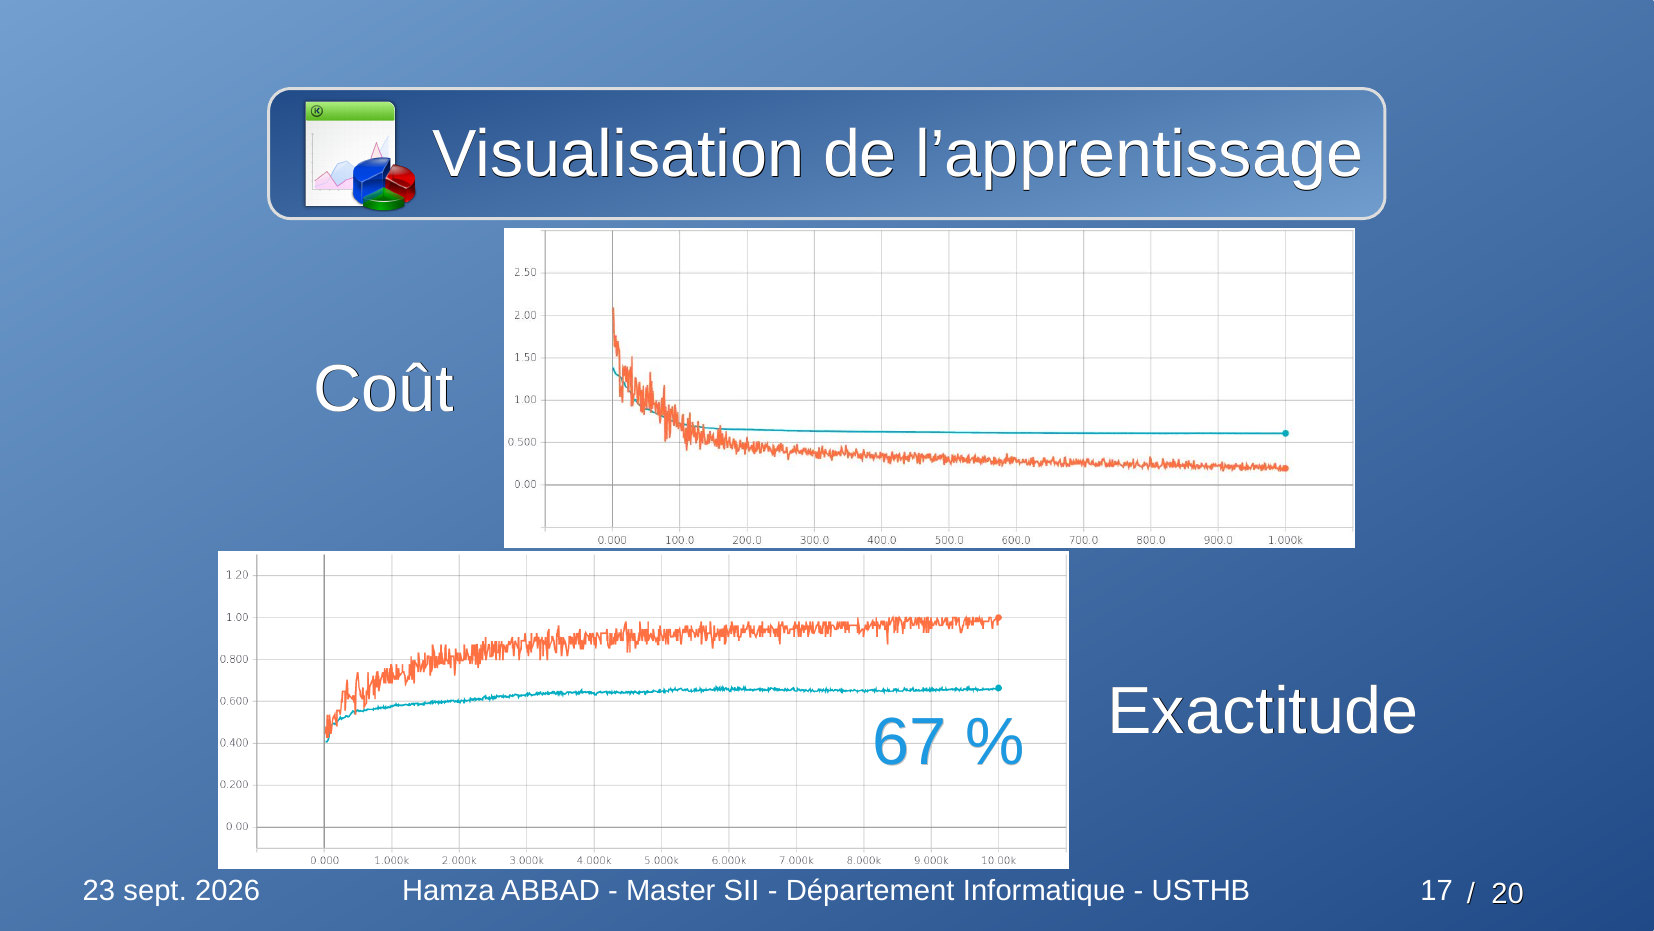

Visualisation de l’apprentissage
Coût
Exactitude
67 %
Hamza ABBAD - Master SII - Département Informatique - USTHB
17